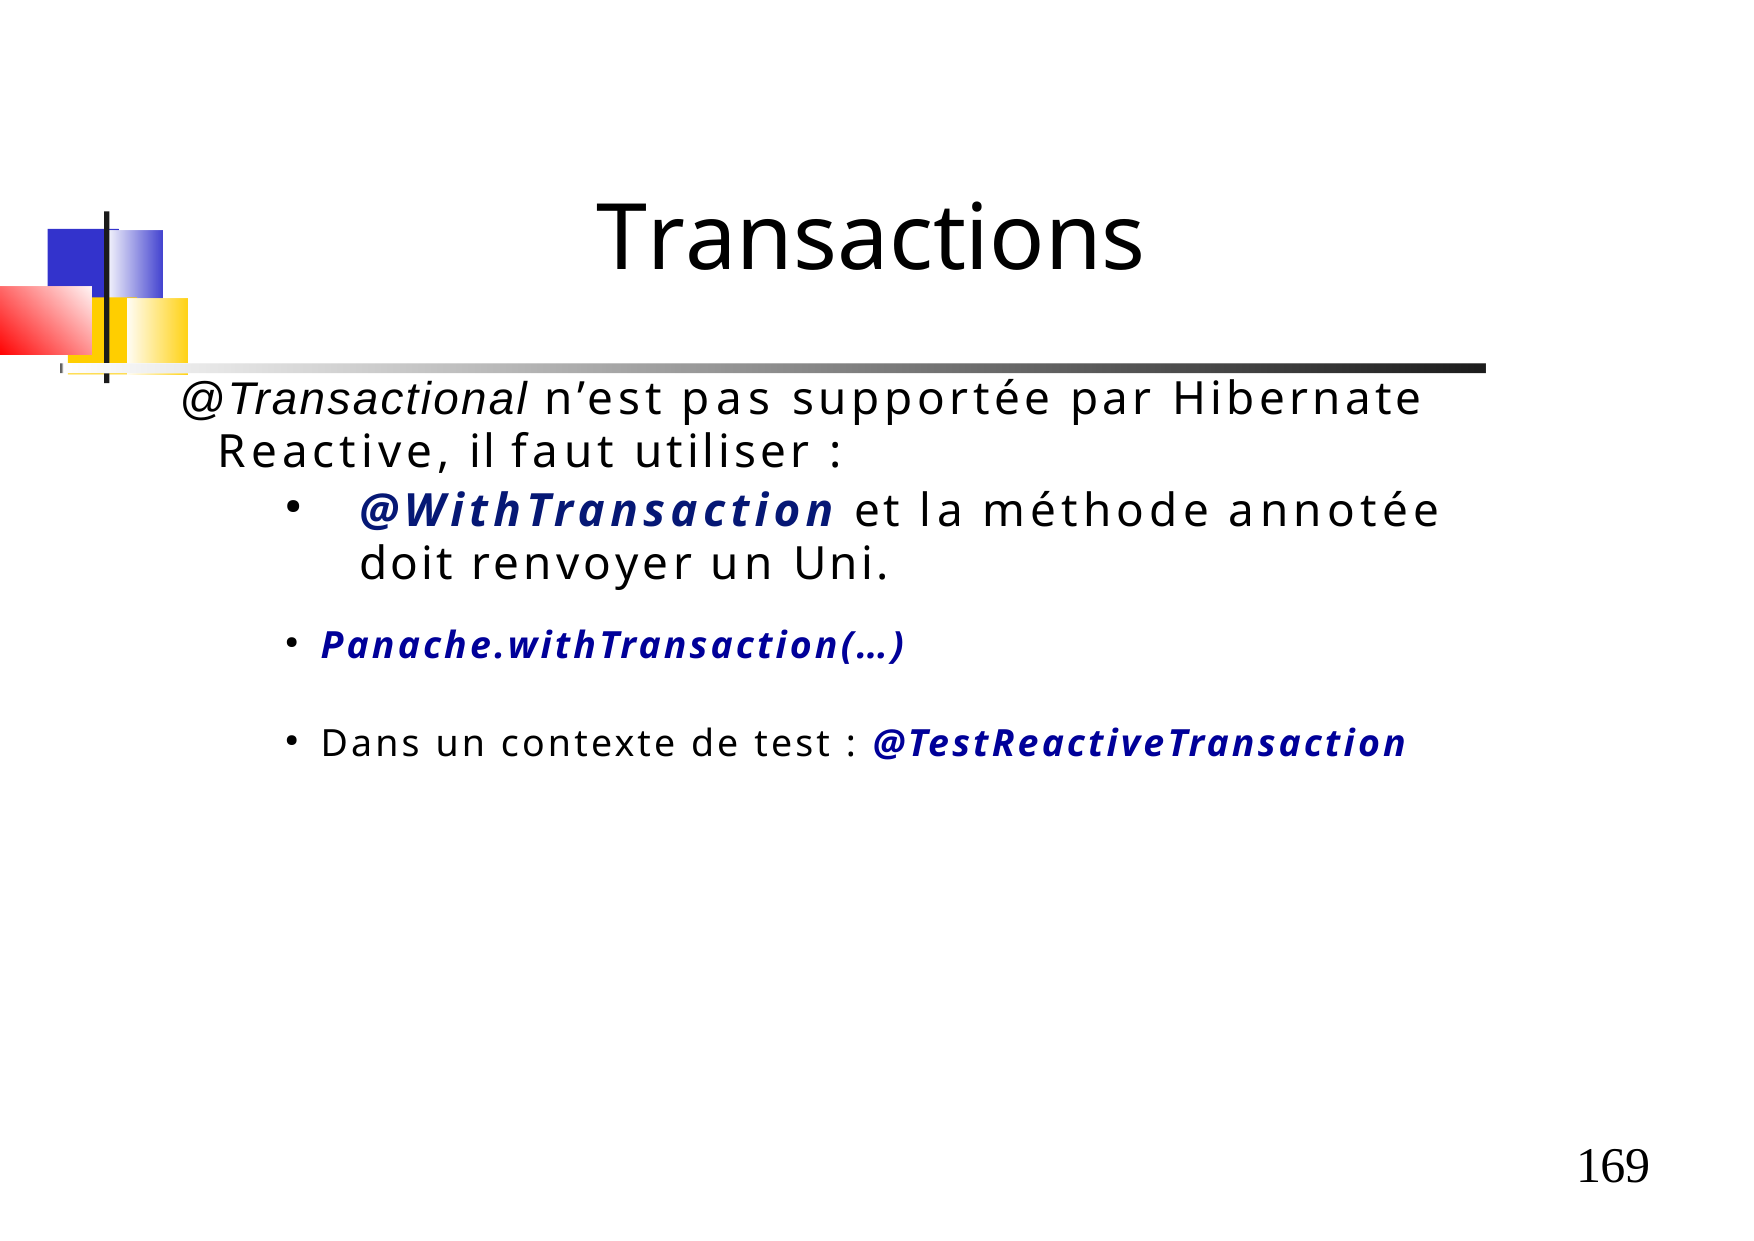

# Transactions
@Transactional n’est pas supportée par Hibernate Reactive, il faut utiliser :
	@WithTransaction et la méthode annotée doit renvoyer un Uni.
Panache.withTransaction(…)
Dans un contexte de test : @TestReactiveTransaction
169